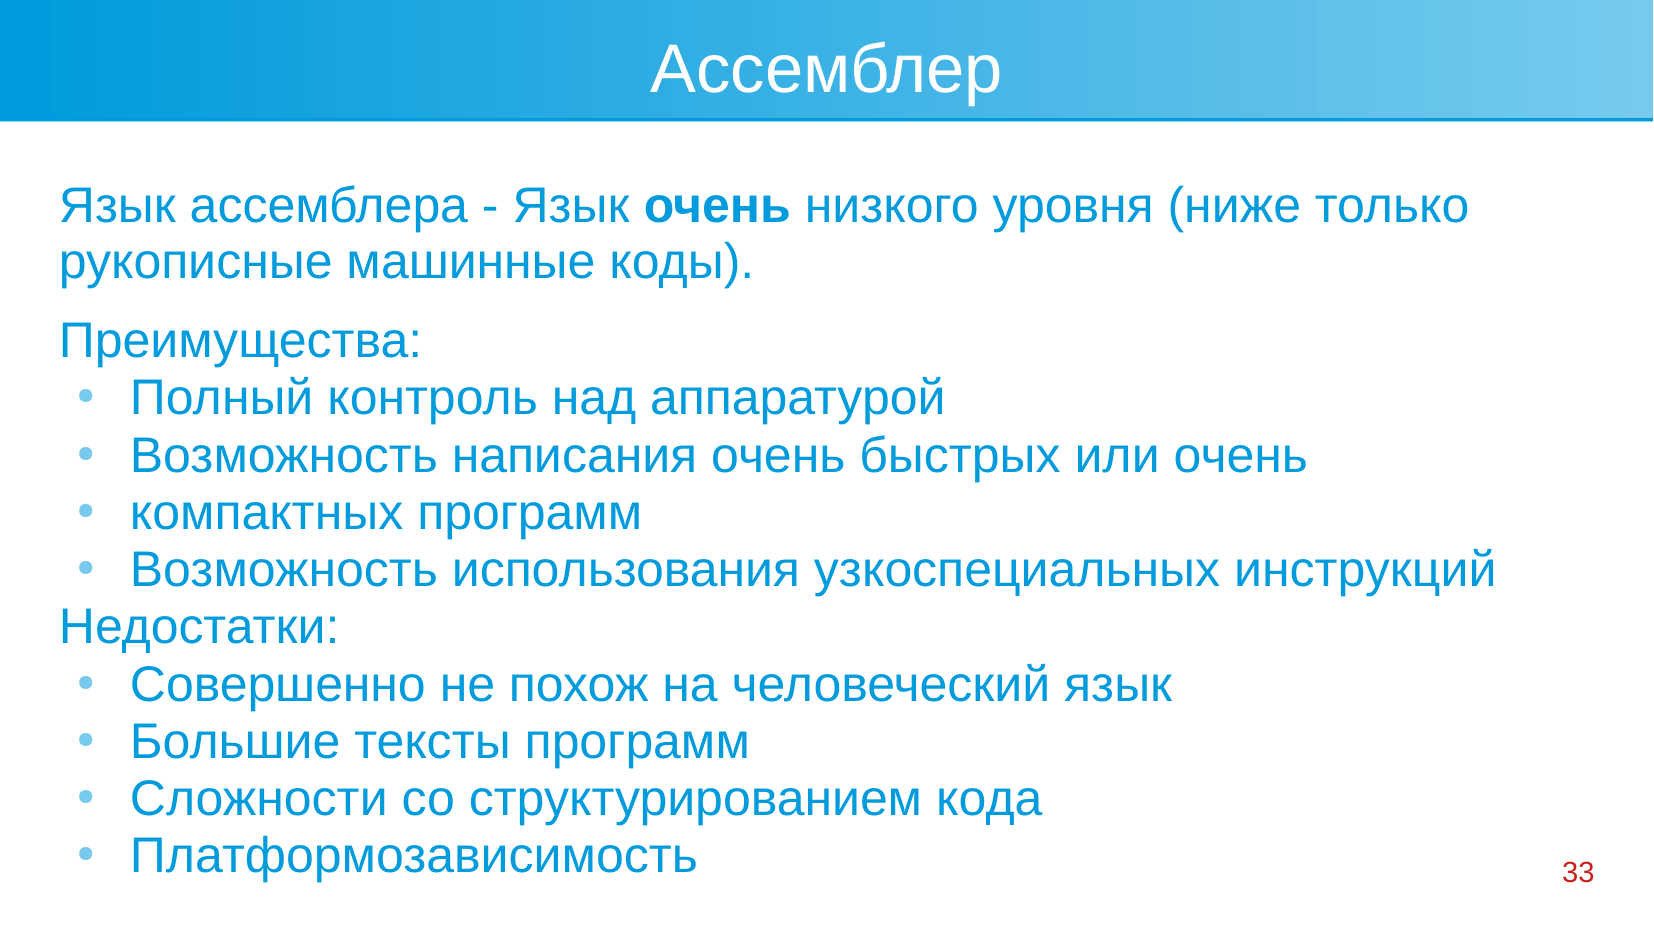

# Ассемблер
Язык ассемблера - Язык очень низкого уровня (ниже только рукописные машинные коды).
Преимущества:
Полный контроль над аппаратурой
Возможность написания очень быстрых или очень
компактных программ
Возможность использования узкоспециальных инструкций
Недостатки:
Совершенно не похож на человеческий язык
Большие тексты программ
Сложности со структурированием кода
Платформозависимость
33